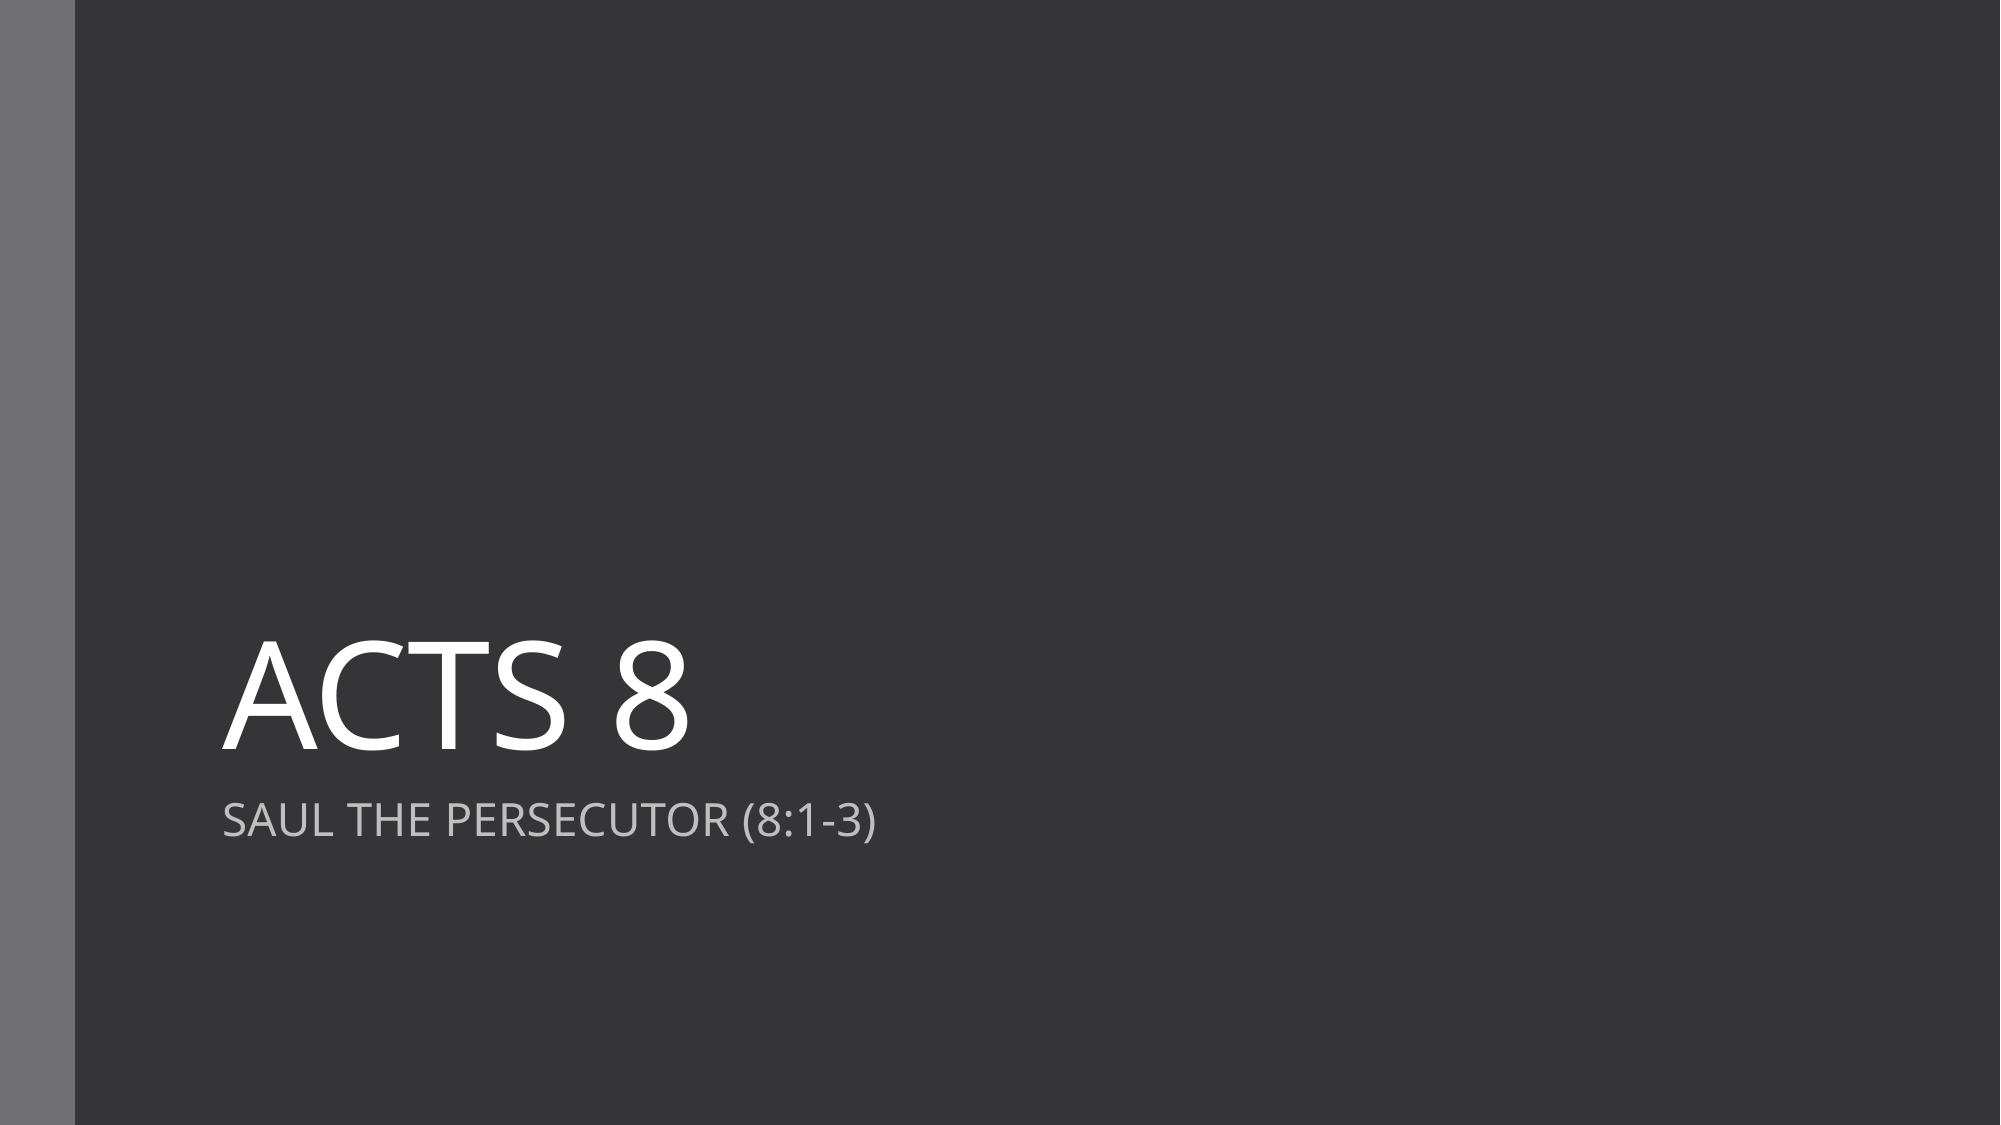

# ACTS 8
SAUL THE PERSECUTOR (8:1-3)